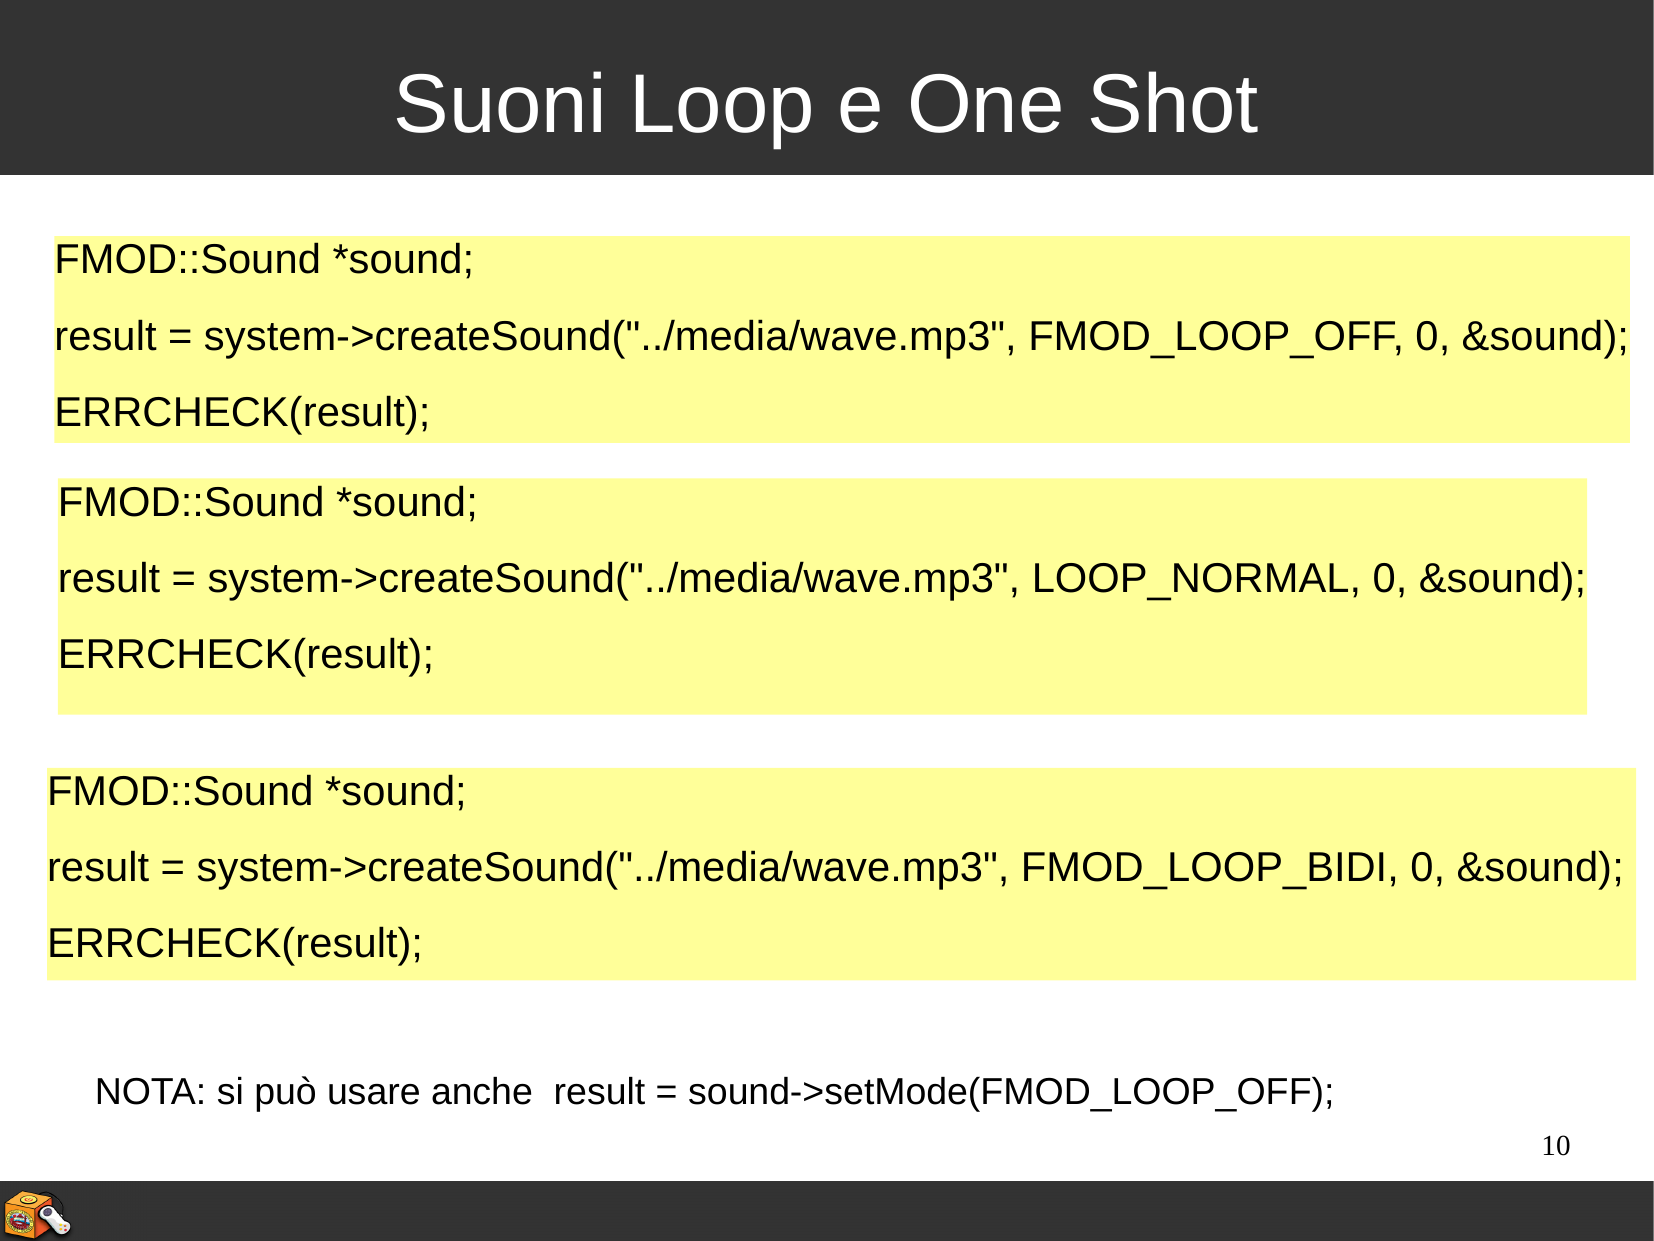

# Suoni Loop e One Shot
FMOD::Sound *sound;
result = system->createSound("../media/wave.mp3", FMOD_LOOP_OFF, 0, &sound);
ERRCHECK(result);
FMOD::Sound *sound;
result = system->createSound("../media/wave.mp3", LOOP_NORMAL, 0, &sound);
ERRCHECK(result);
FMOD::Sound *sound;
result = system->createSound("../media/wave.mp3", FMOD_LOOP_BIDI, 0, &sound);
ERRCHECK(result);
 NOTA: si può usare anche result = sound->setMode(FMOD_LOOP_OFF);
10